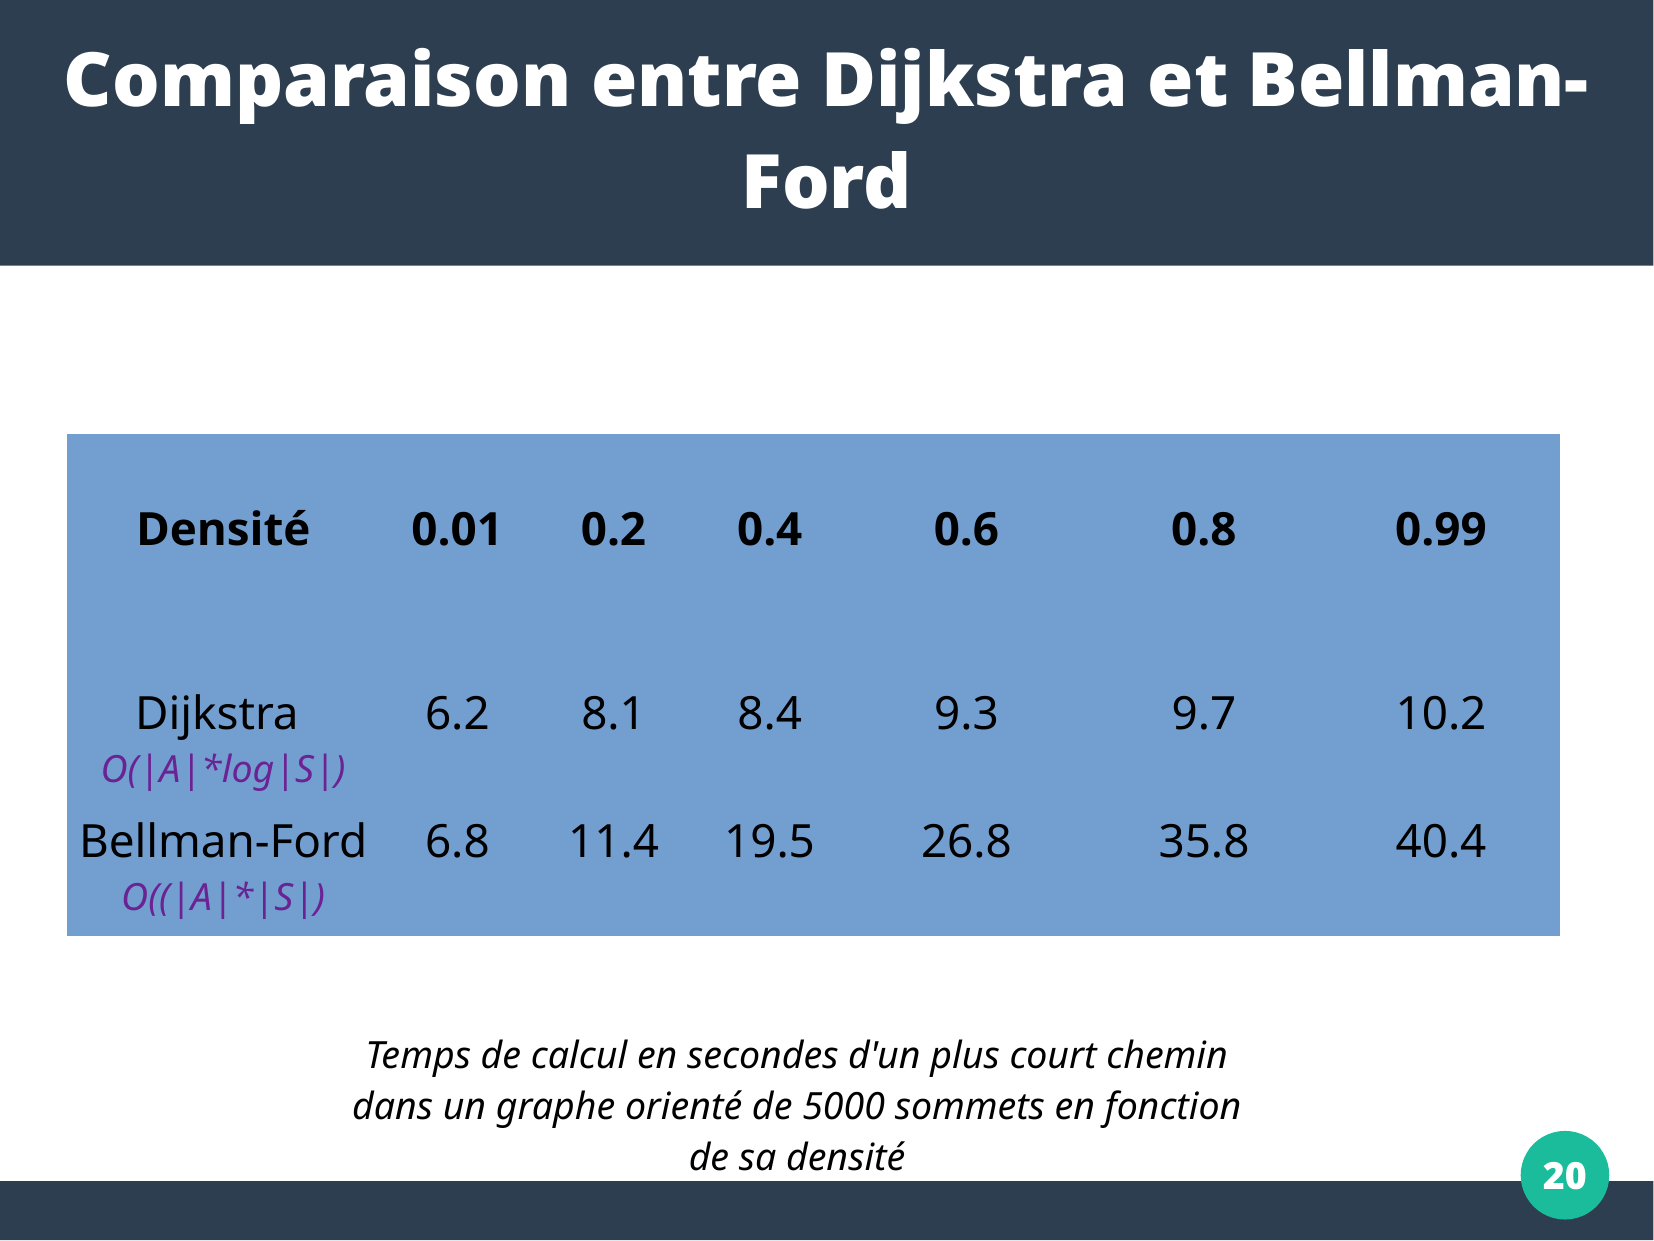

# Comparaison entre Dijkstra et Bellman-Ford
| Densité | 0.01 | 0.2 | 0.4 | 0.6 | 0.8 | 0.99 |
| --- | --- | --- | --- | --- | --- | --- |
| Dijkstra O(|A|\*log|S|) | 6.2 | 8.1 | 8.4 | 9.3 | 9.7 | 10.2 |
| Bellman-Ford O((|A|\*|S|) | 6.8 | 11.4 | 19.5 | 26.8 | 35.8 | 40.4 |
Temps de calcul en secondes d'un plus court chemin dans un graphe orienté de 5000 sommets en fonction de sa densité
20